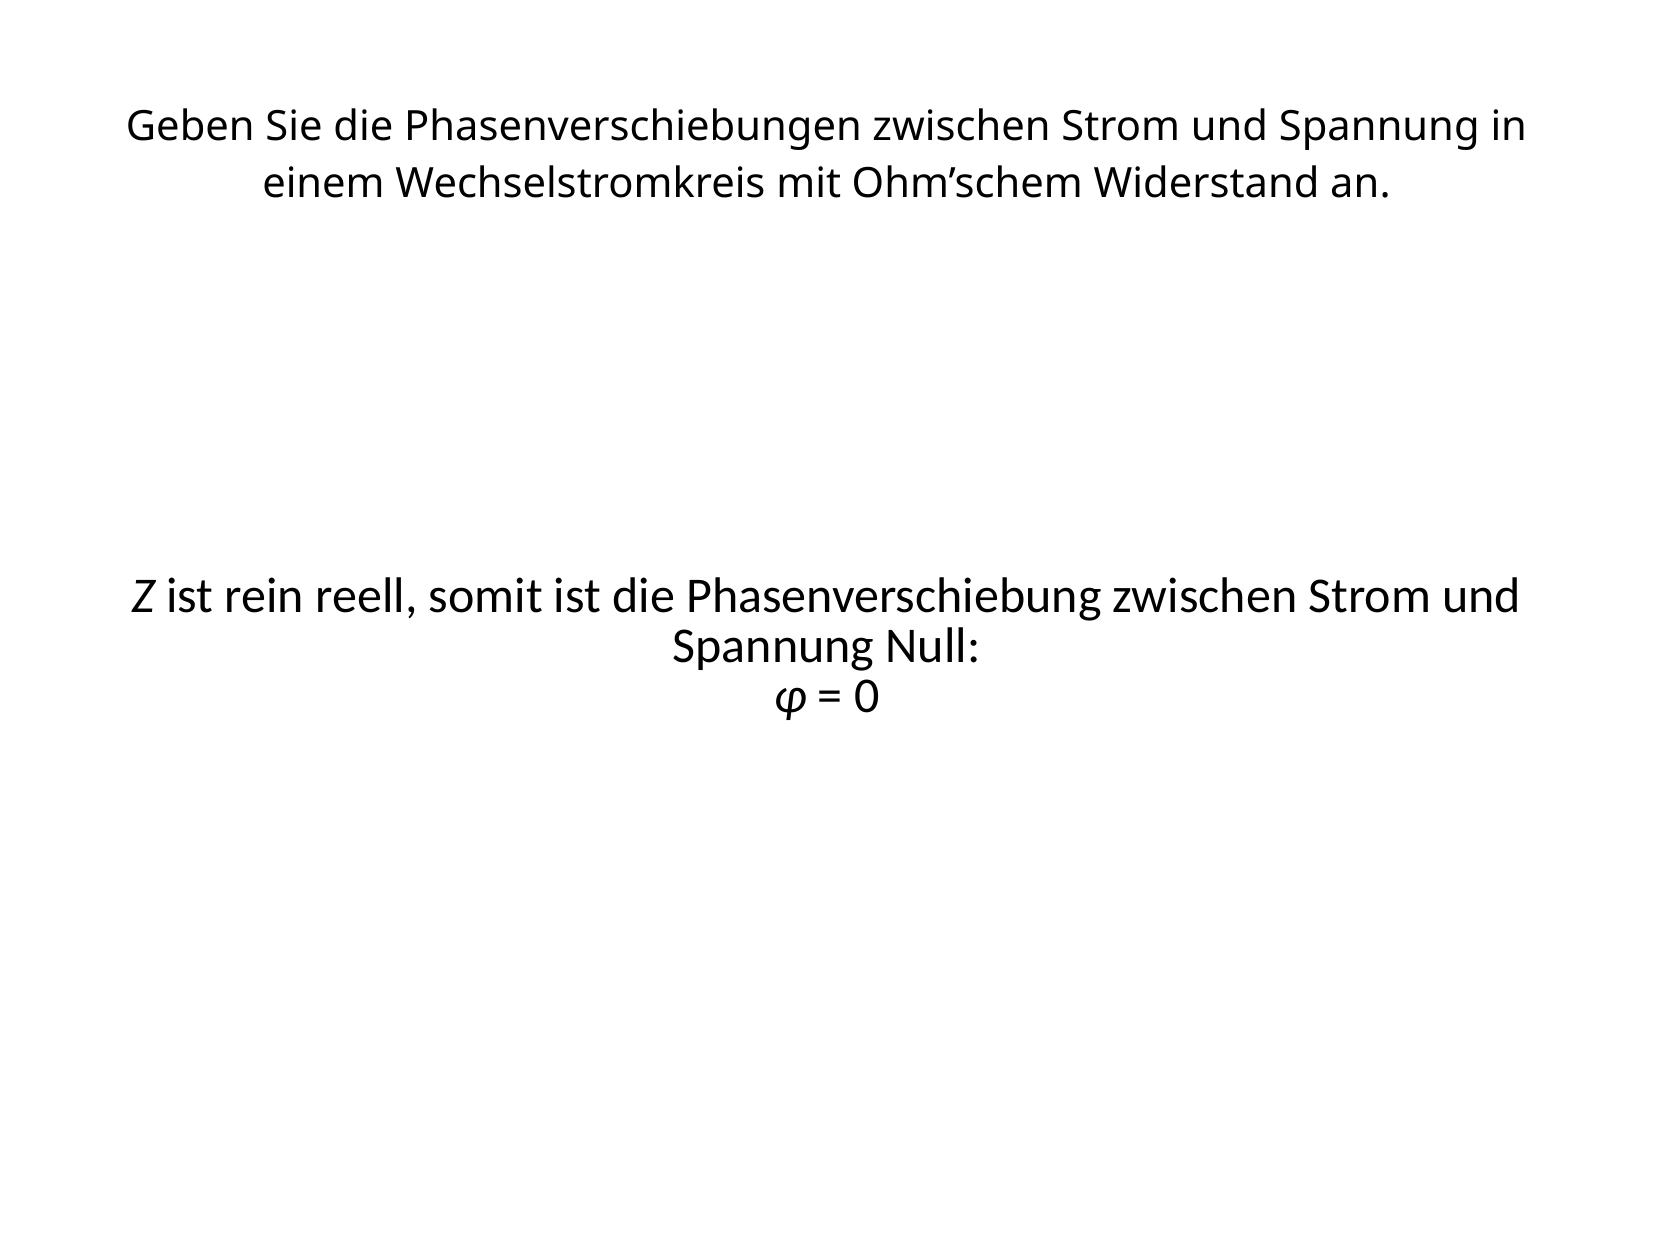

# Geben Sie die Phasenverschiebungen zwischen Strom und Spannung in einem Wechselstromkreis mit Ohm’schem Widerstand an.
Z ist rein reell, somit ist die Phasenverschiebung zwischen Strom und Spannung Null:
φ = 0